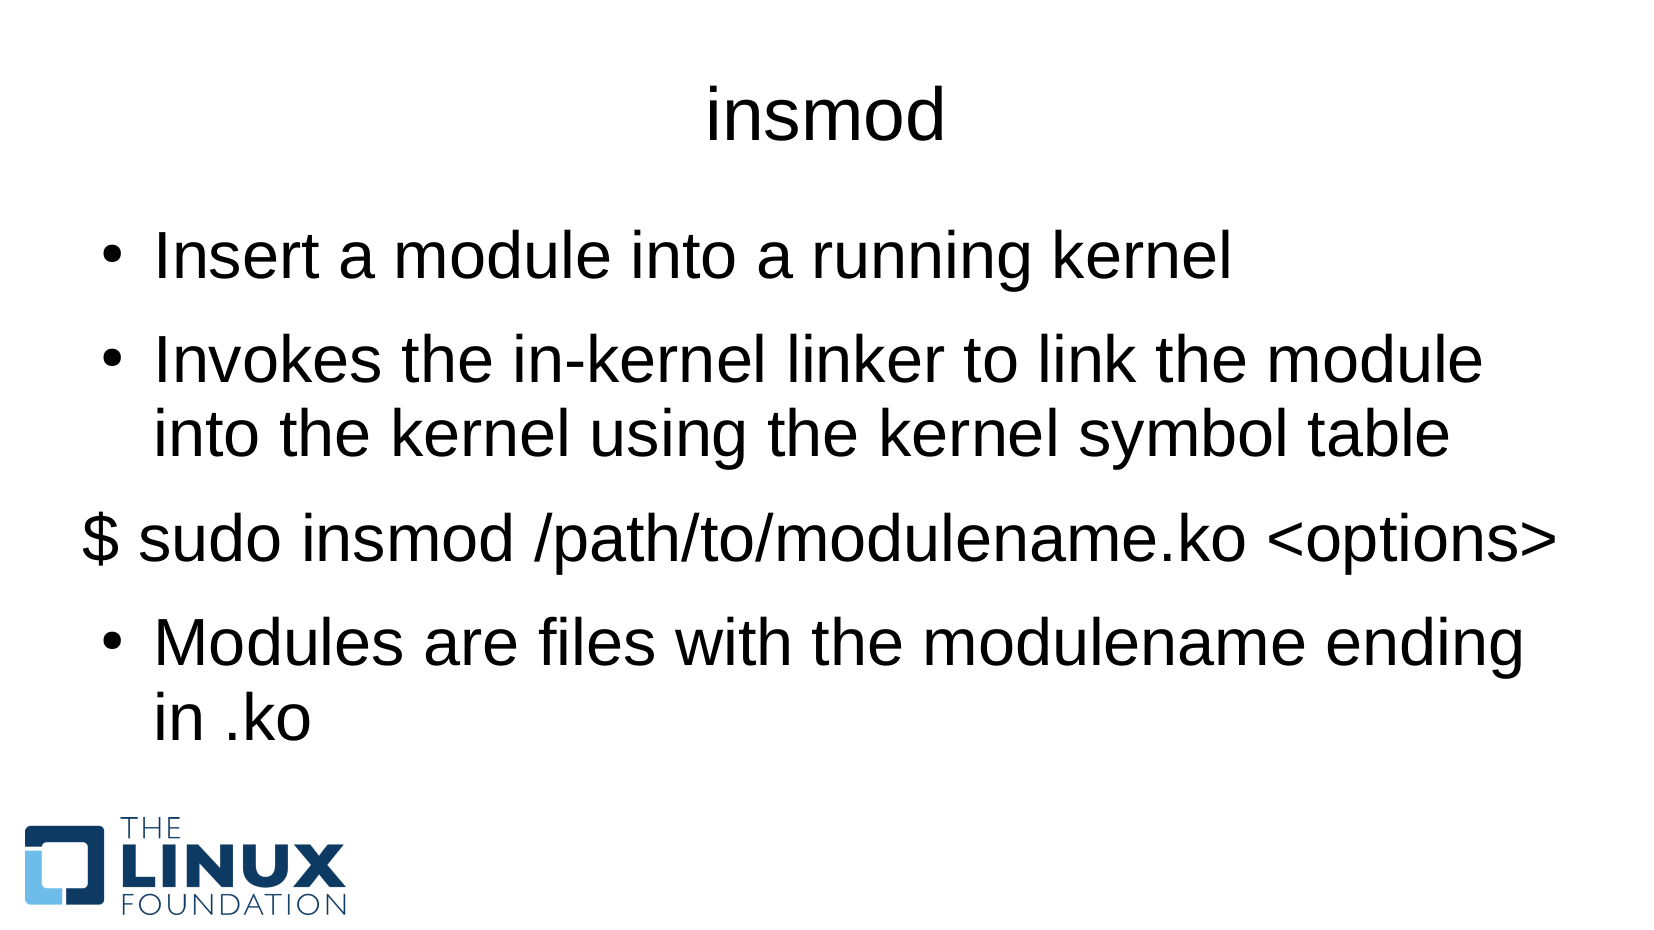

# insmod
Insert a module into a running kernel
Invokes the in-kernel linker to link the module into the kernel using the kernel symbol table
$ sudo insmod /path/to/modulename.ko <options>
Modules are files with the modulename ending in .ko